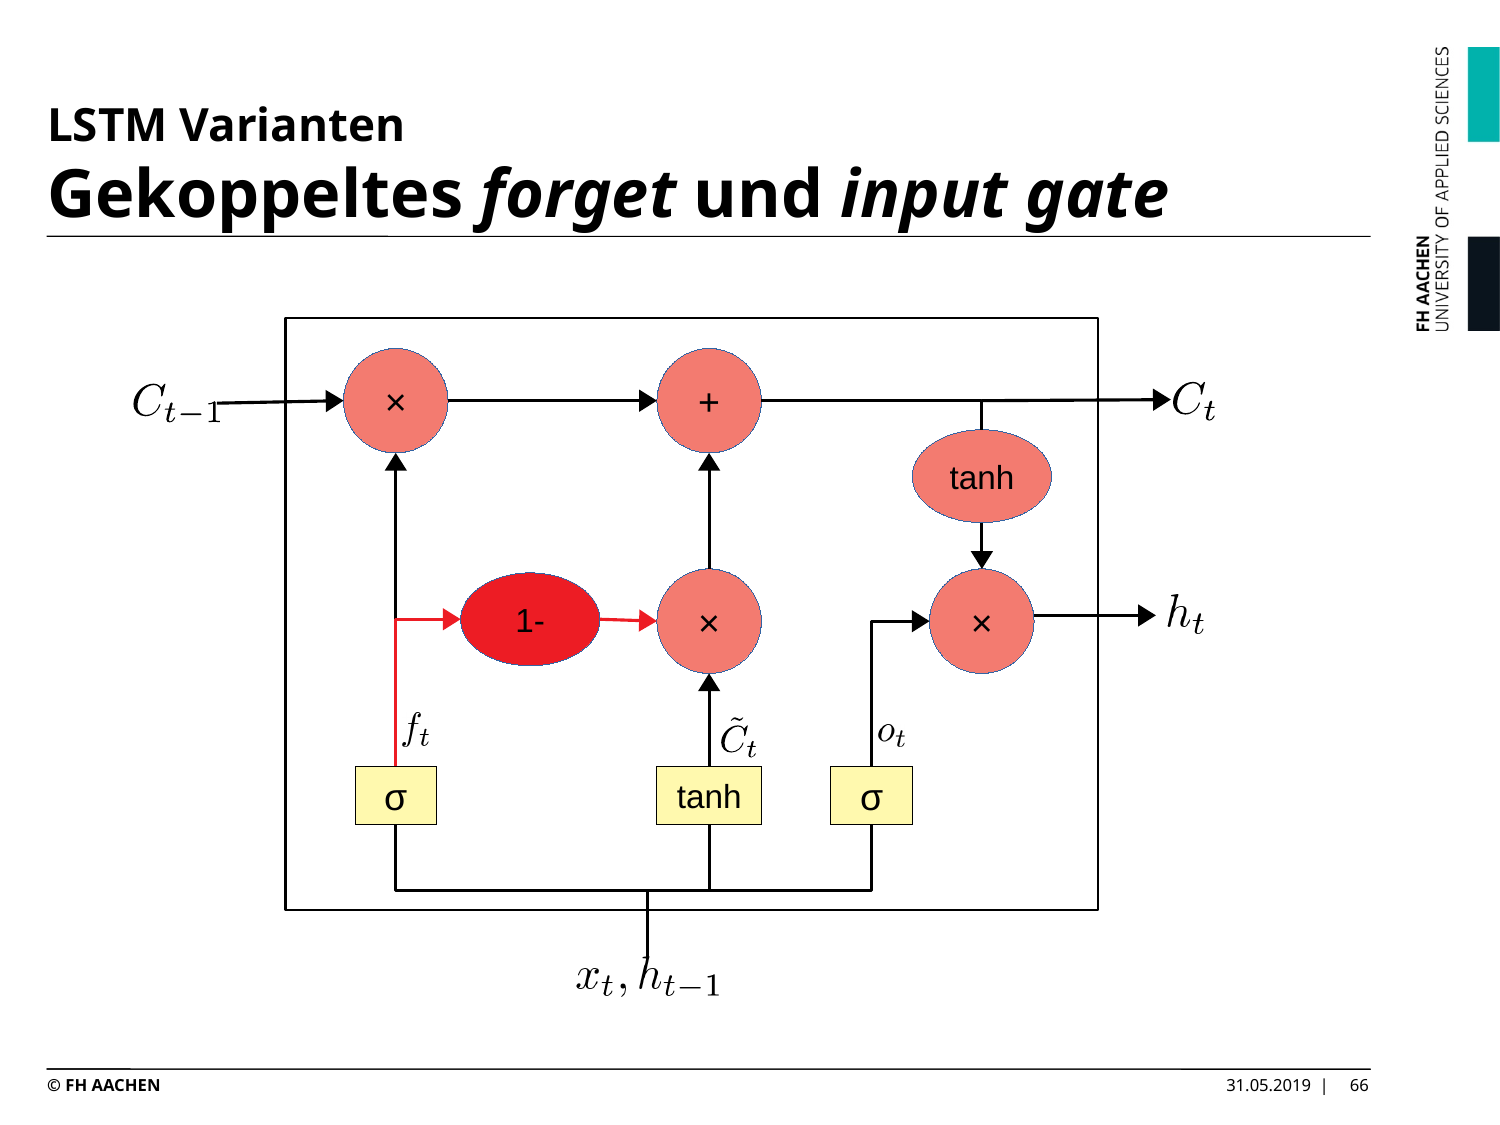

# LSTM Varianten Gekoppeltes forget und input gate
×
+
tanh
×
×
1-
σ
tanh
σ
31.05.2019
66